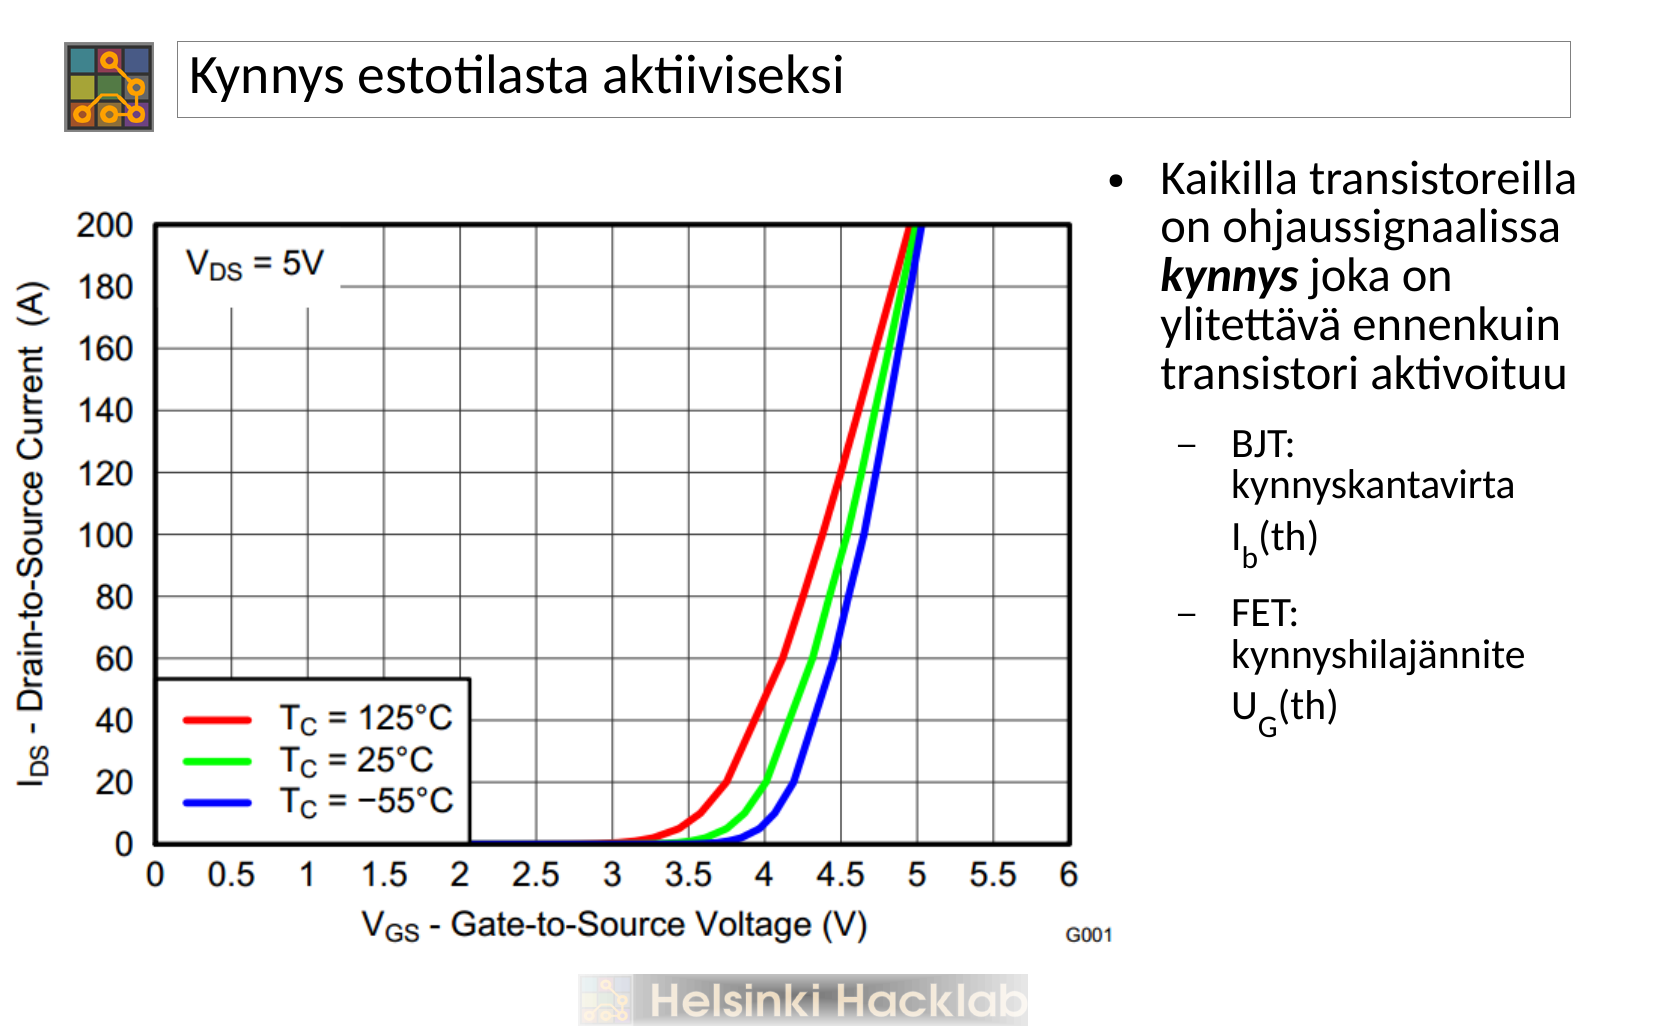

# Kynnys estotilasta aktiiviseksi
Kaikilla transistoreilla on ohjaussignaalissa kynnys joka on ylitettävä ennenkuin transistori aktivoituu
BJT:
kynnyskantavirta
Ib(th)
FET:
kynnyshilajännite
UG(th)